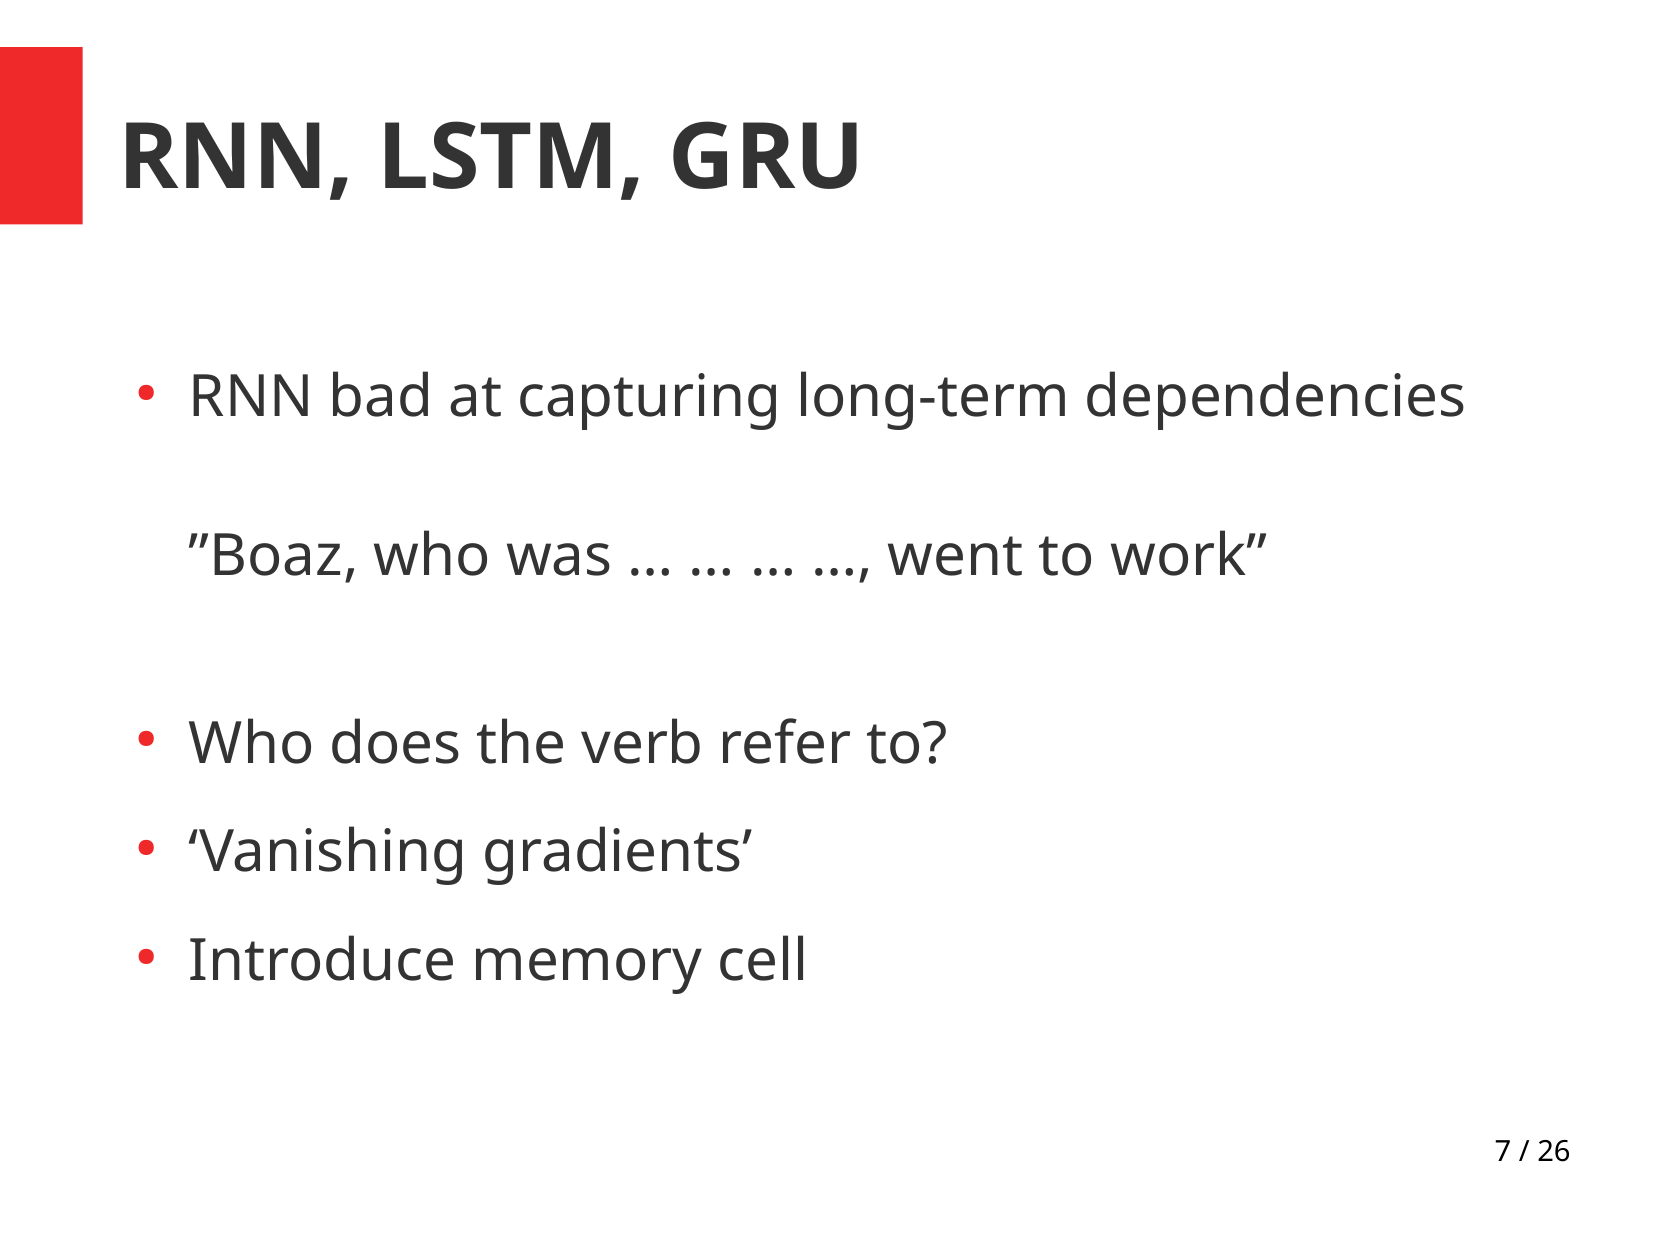

# RNN, LSTM, GRU
RNN bad at capturing long-term dependencies
”Boaz, who was … … … …, went to work”
Who does the verb refer to?
‘Vanishing gradients’
Introduce memory cell
7